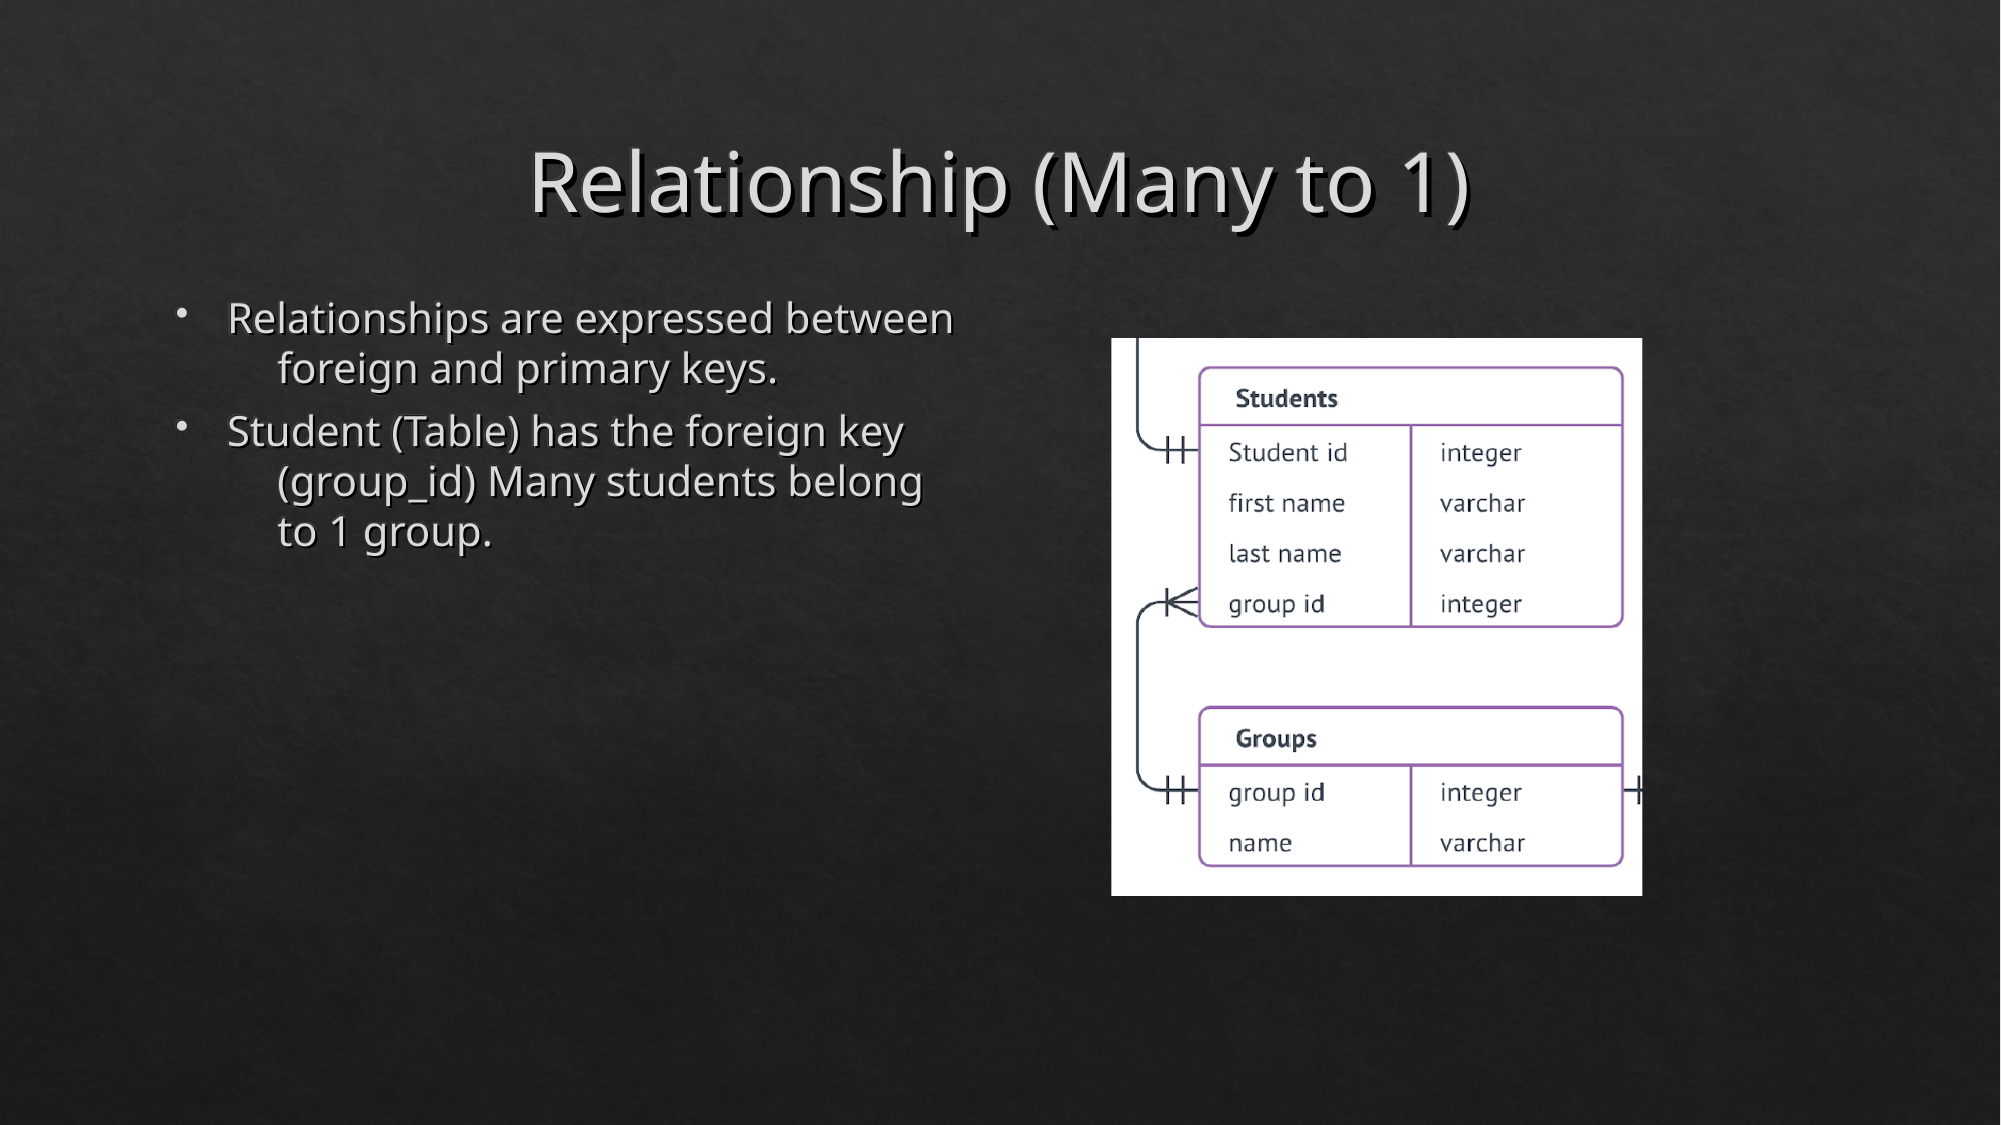

# Relationship (Many to 1)
Relationships are expressed between foreign and primary keys.
Student (Table) has the foreign key (group_id) Many students belong to 1 group.